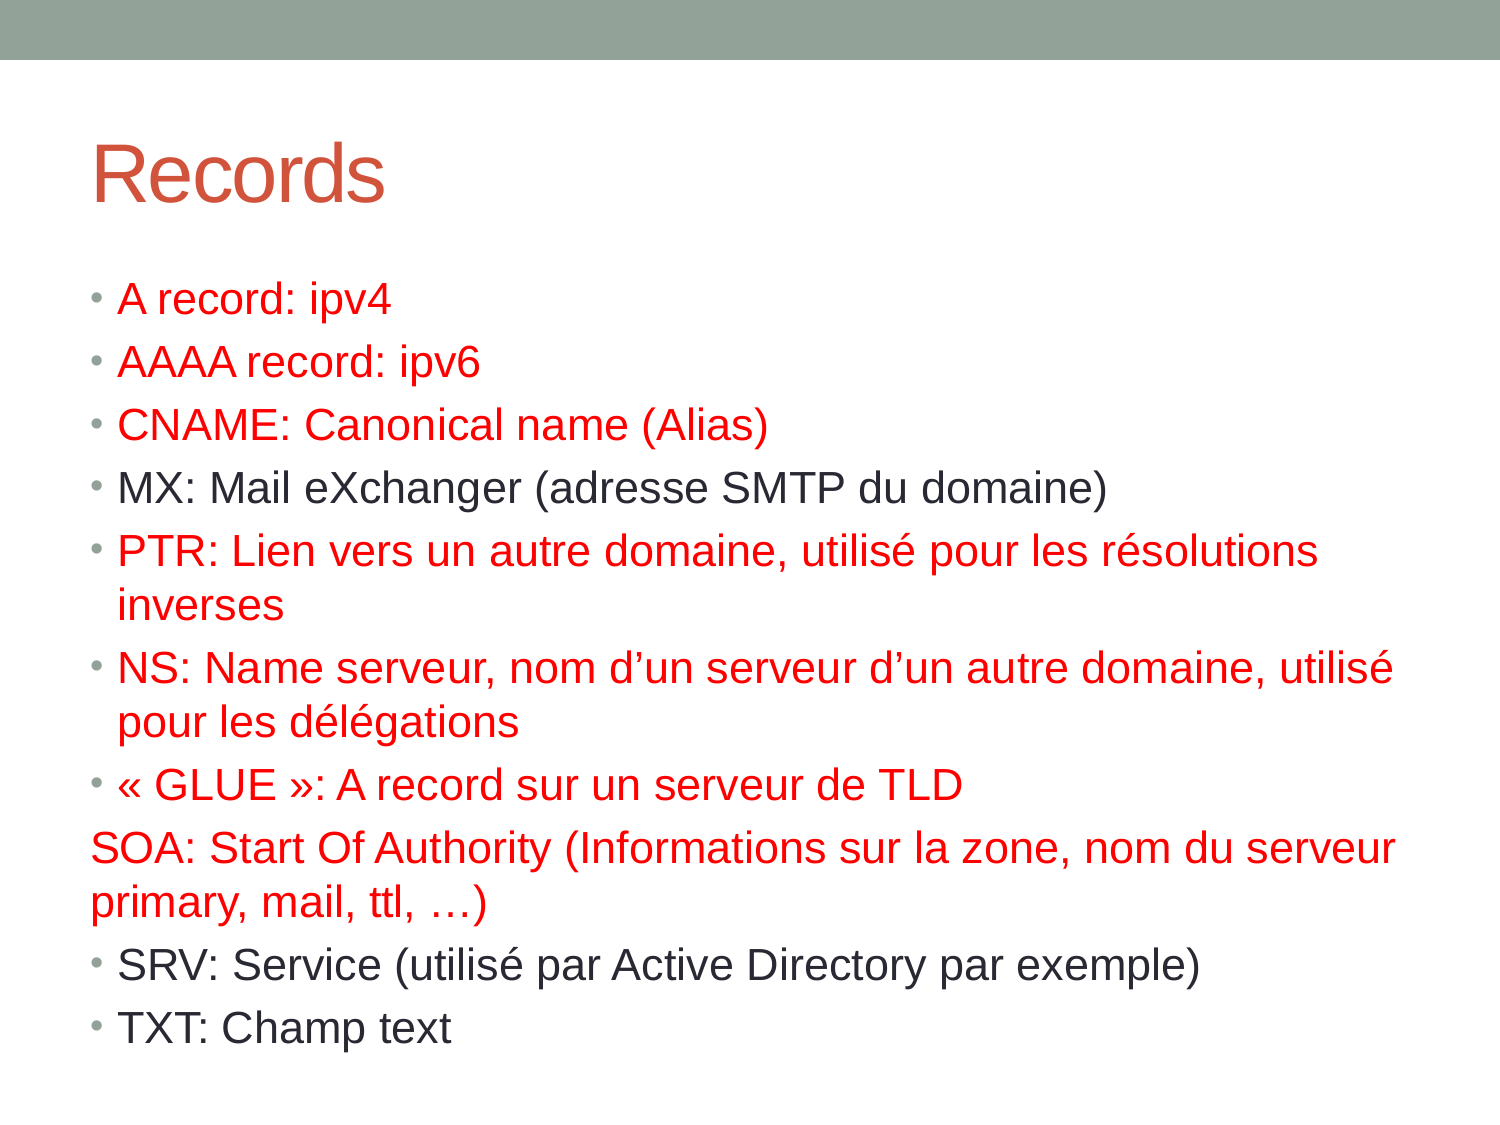

# Records
A record: ipv4
AAAA record: ipv6
CNAME: Canonical name (Alias)
MX: Mail eXchanger (adresse SMTP du domaine)
PTR: Lien vers un autre domaine, utilisé pour les résolutions inverses
NS: Name serveur, nom d’un serveur d’un autre domaine, utilisé pour les délégations
« GLUE »: A record sur un serveur de TLD
SOA: Start Of Authority (Informations sur la zone, nom du serveur primary, mail, ttl, …)
SRV: Service (utilisé par Active Directory par exemple)
TXT: Champ text